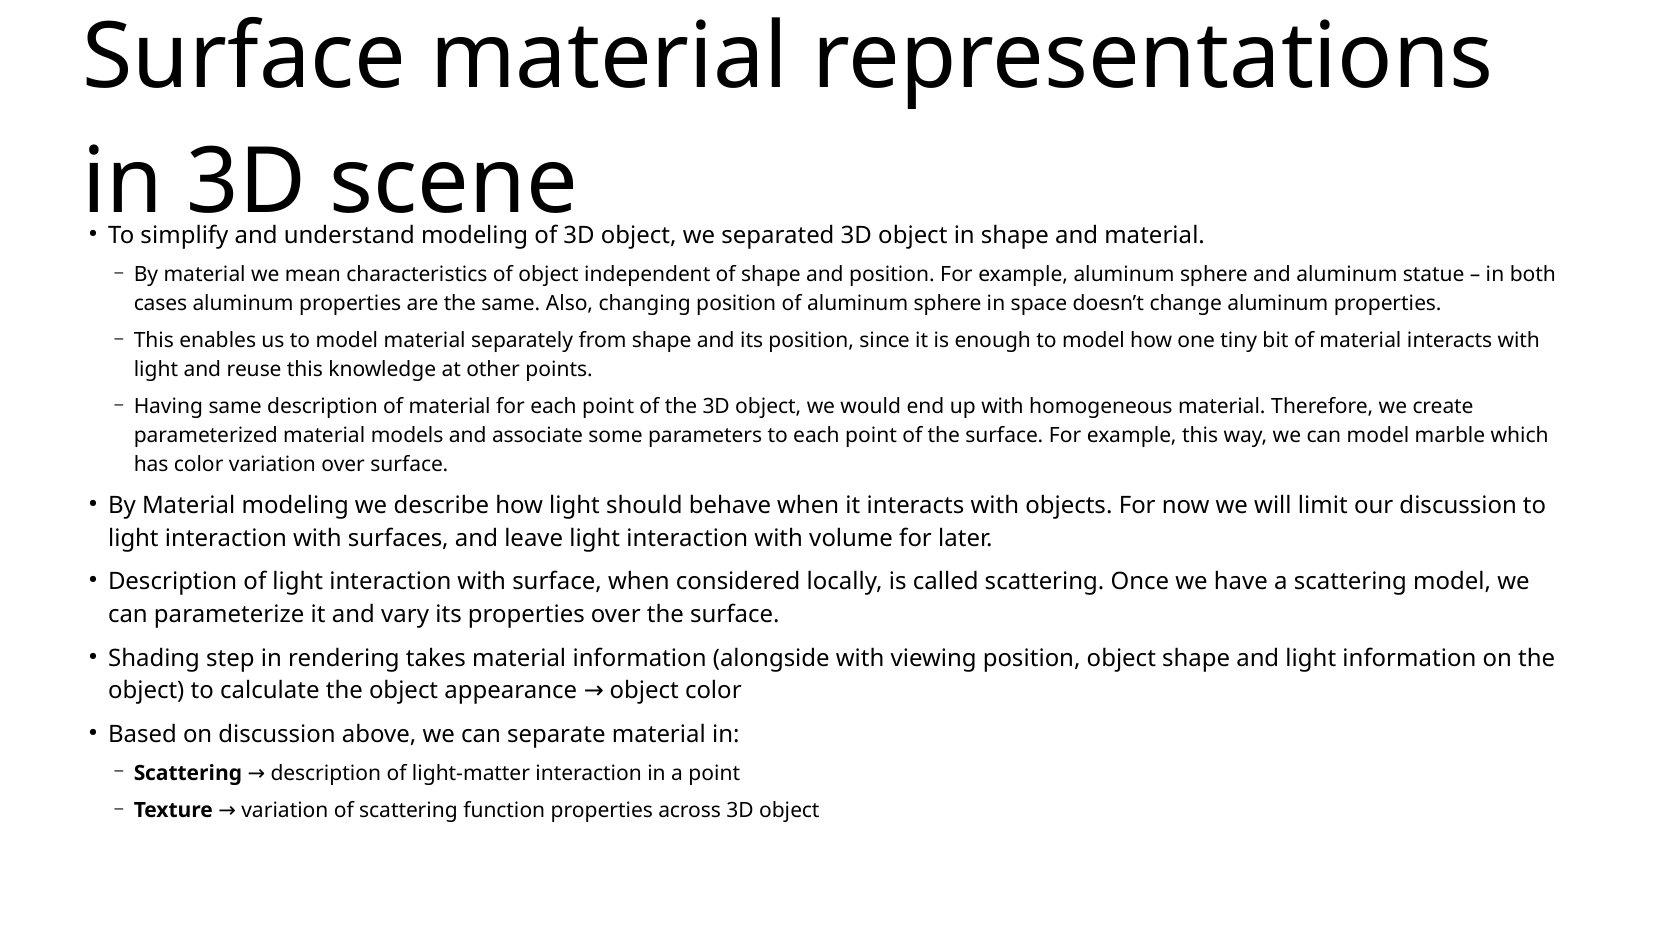

# Surface material representations in 3D scene
To simplify and understand modeling of 3D object, we separated 3D object in shape and material.
By material we mean characteristics of object independent of shape and position. For example, aluminum sphere and aluminum statue – in both cases aluminum properties are the same. Also, changing position of aluminum sphere in space doesn’t change aluminum properties.
This enables us to model material separately from shape and its position, since it is enough to model how one tiny bit of material interacts with light and reuse this knowledge at other points.
Having same description of material for each point of the 3D object, we would end up with homogeneous material. Therefore, we create parameterized material models and associate some parameters to each point of the surface. For example, this way, we can model marble which has color variation over surface.
By Material modeling we describe how light should behave when it interacts with objects. For now we will limit our discussion to light interaction with surfaces, and leave light interaction with volume for later.
Description of light interaction with surface, when considered locally, is called scattering. Once we have a scattering model, we can parameterize it and vary its properties over the surface.
Shading step in rendering takes material information (alongside with viewing position, object shape and light information on the object) to calculate the object appearance → object color
Based on discussion above, we can separate material in:
Scattering → description of light-matter interaction in a point
Texture → variation of scattering function properties across 3D object